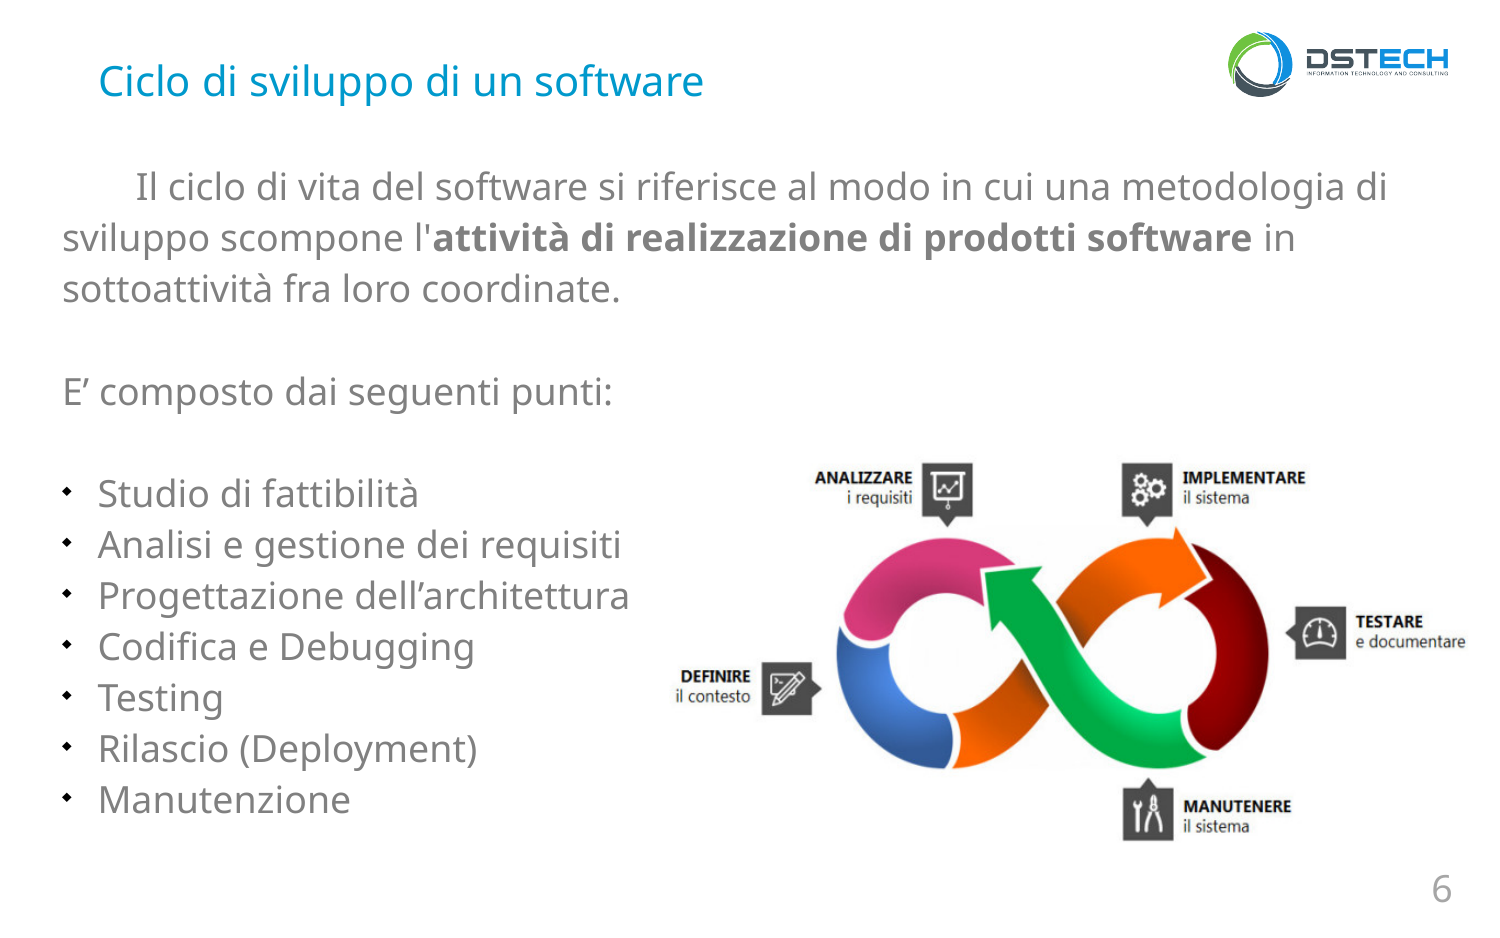

Ciclo di sviluppo di un software
	Il ciclo di vita del software si riferisce al modo in cui una metodologia di sviluppo scompone l'attività di realizzazione di prodotti software in sottoattività fra loro coordinate.
E’ composto dai seguenti punti:
Studio di fattibilità
Analisi e gestione dei requisiti
Progettazione dell’architettura
Codifica e Debugging
Testing
Rilascio (Deployment)
Manutenzione
6